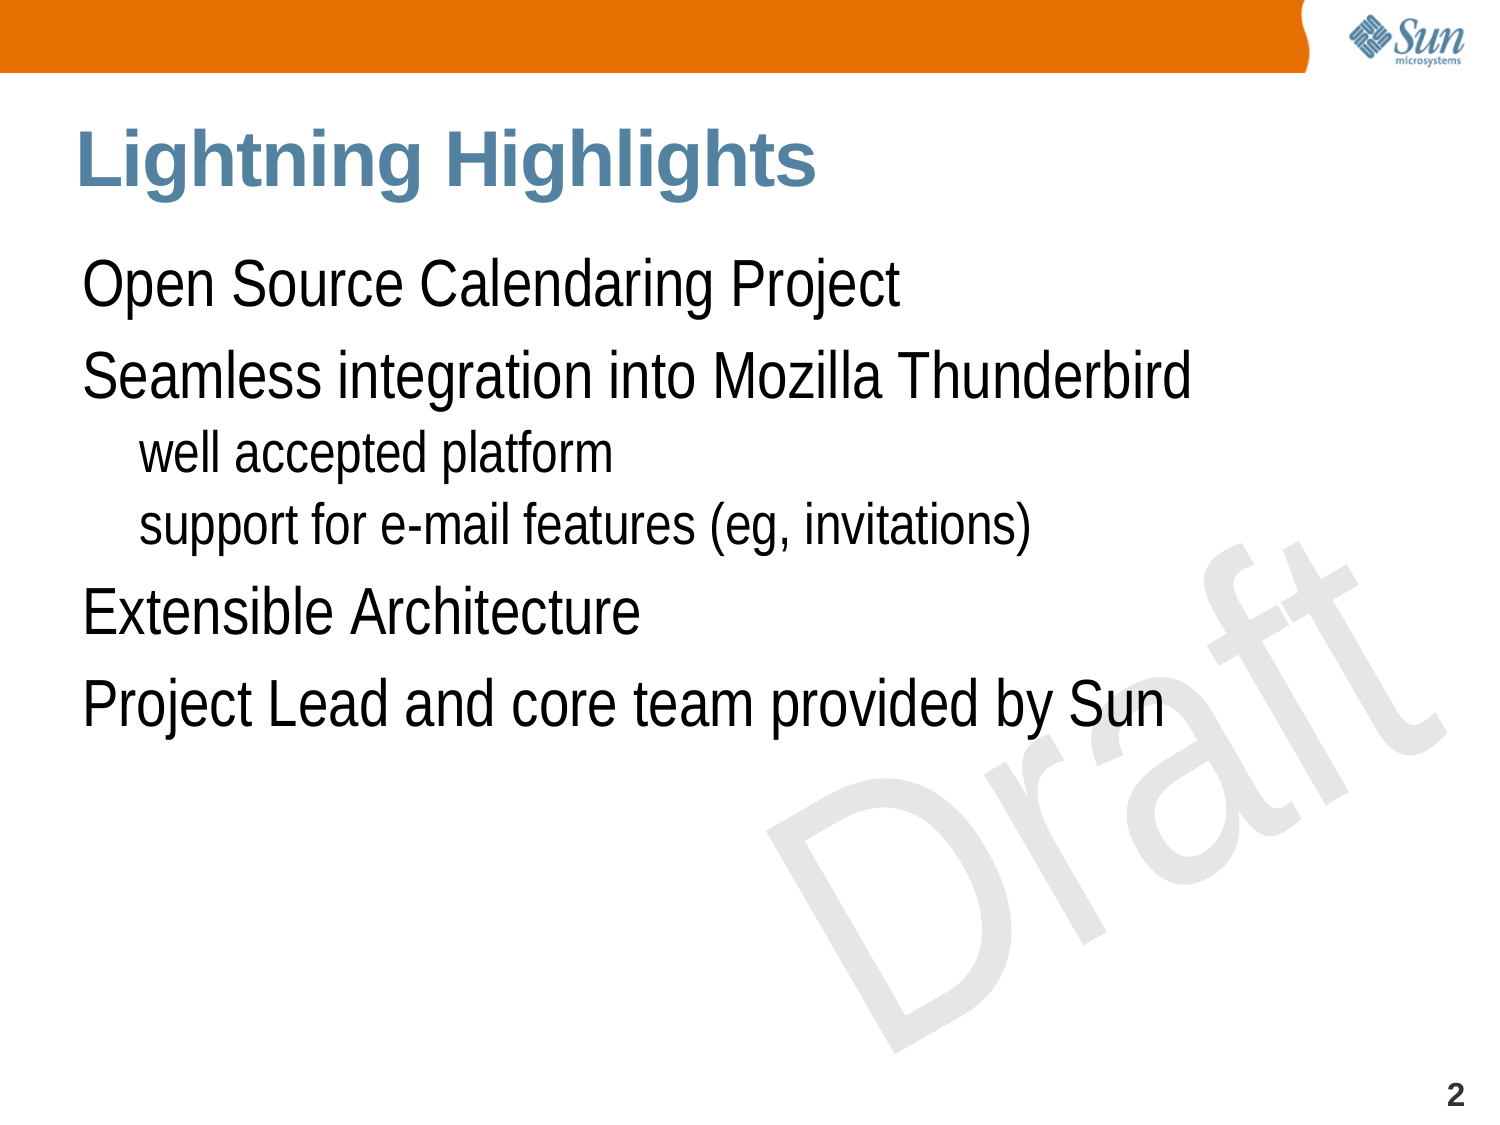

# Lightning Highlights
Open Source Calendaring Project
Seamless integration into Mozilla Thunderbird
well accepted platform
support for e-mail features (eg, invitations)
Extensible Architecture
Project Lead and core team provided by Sun